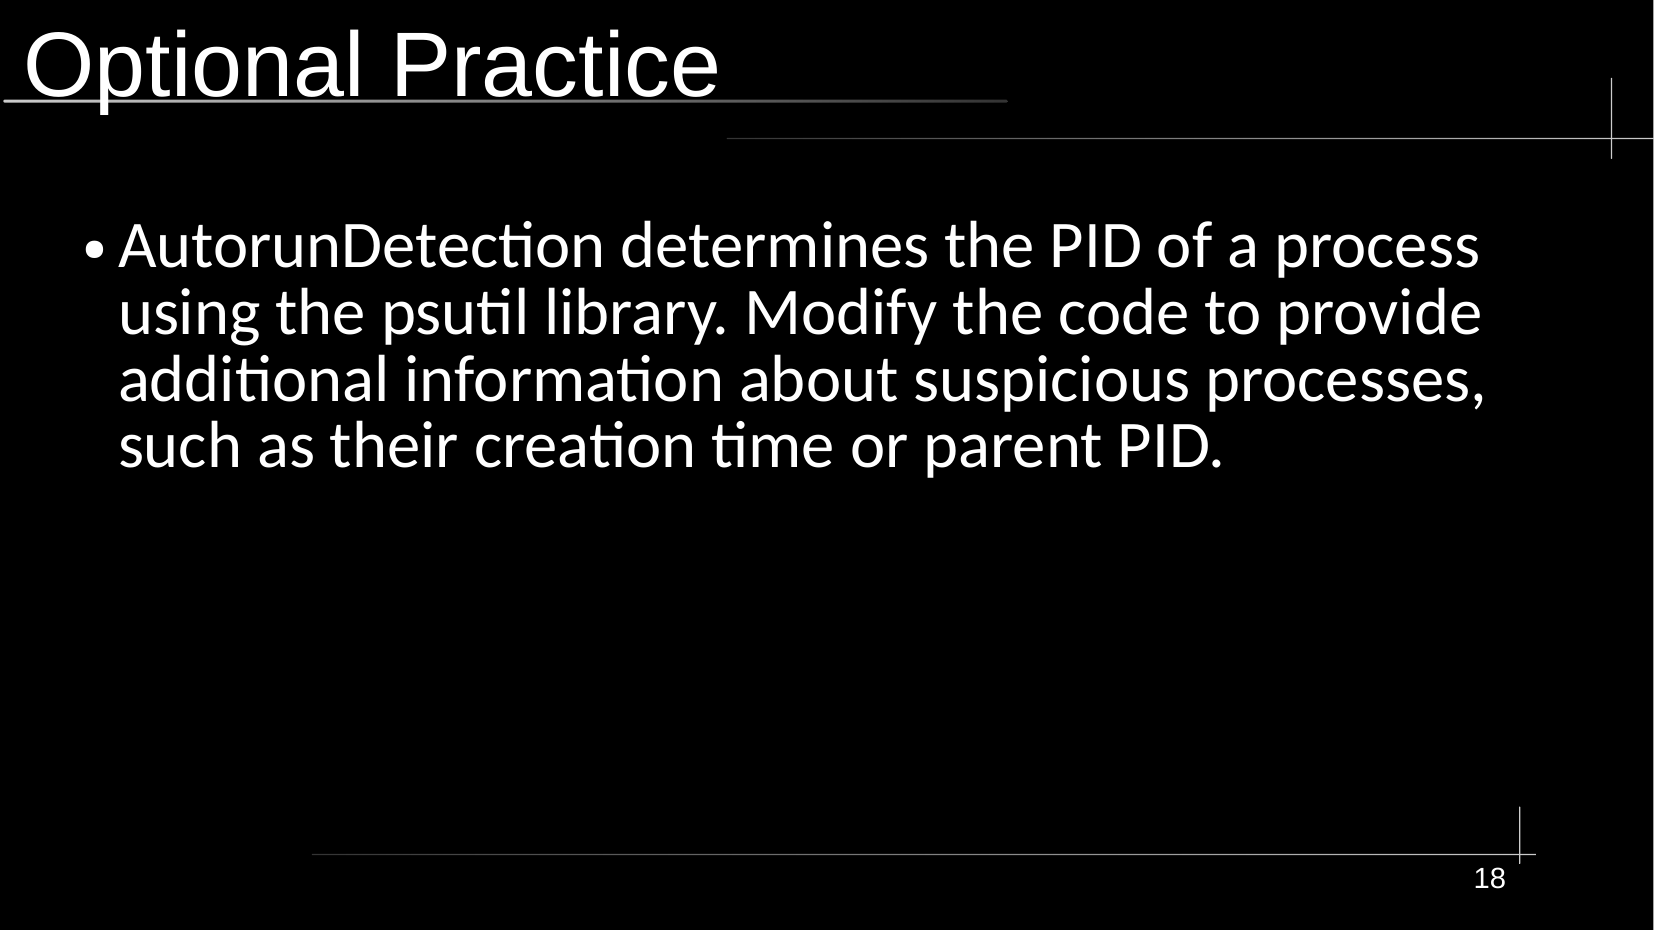

# Optional Practice
AutorunDetection determines the PID of a process using the psutil library. Modify the code to provide additional information about suspicious processes, such as their creation time or parent PID.
18